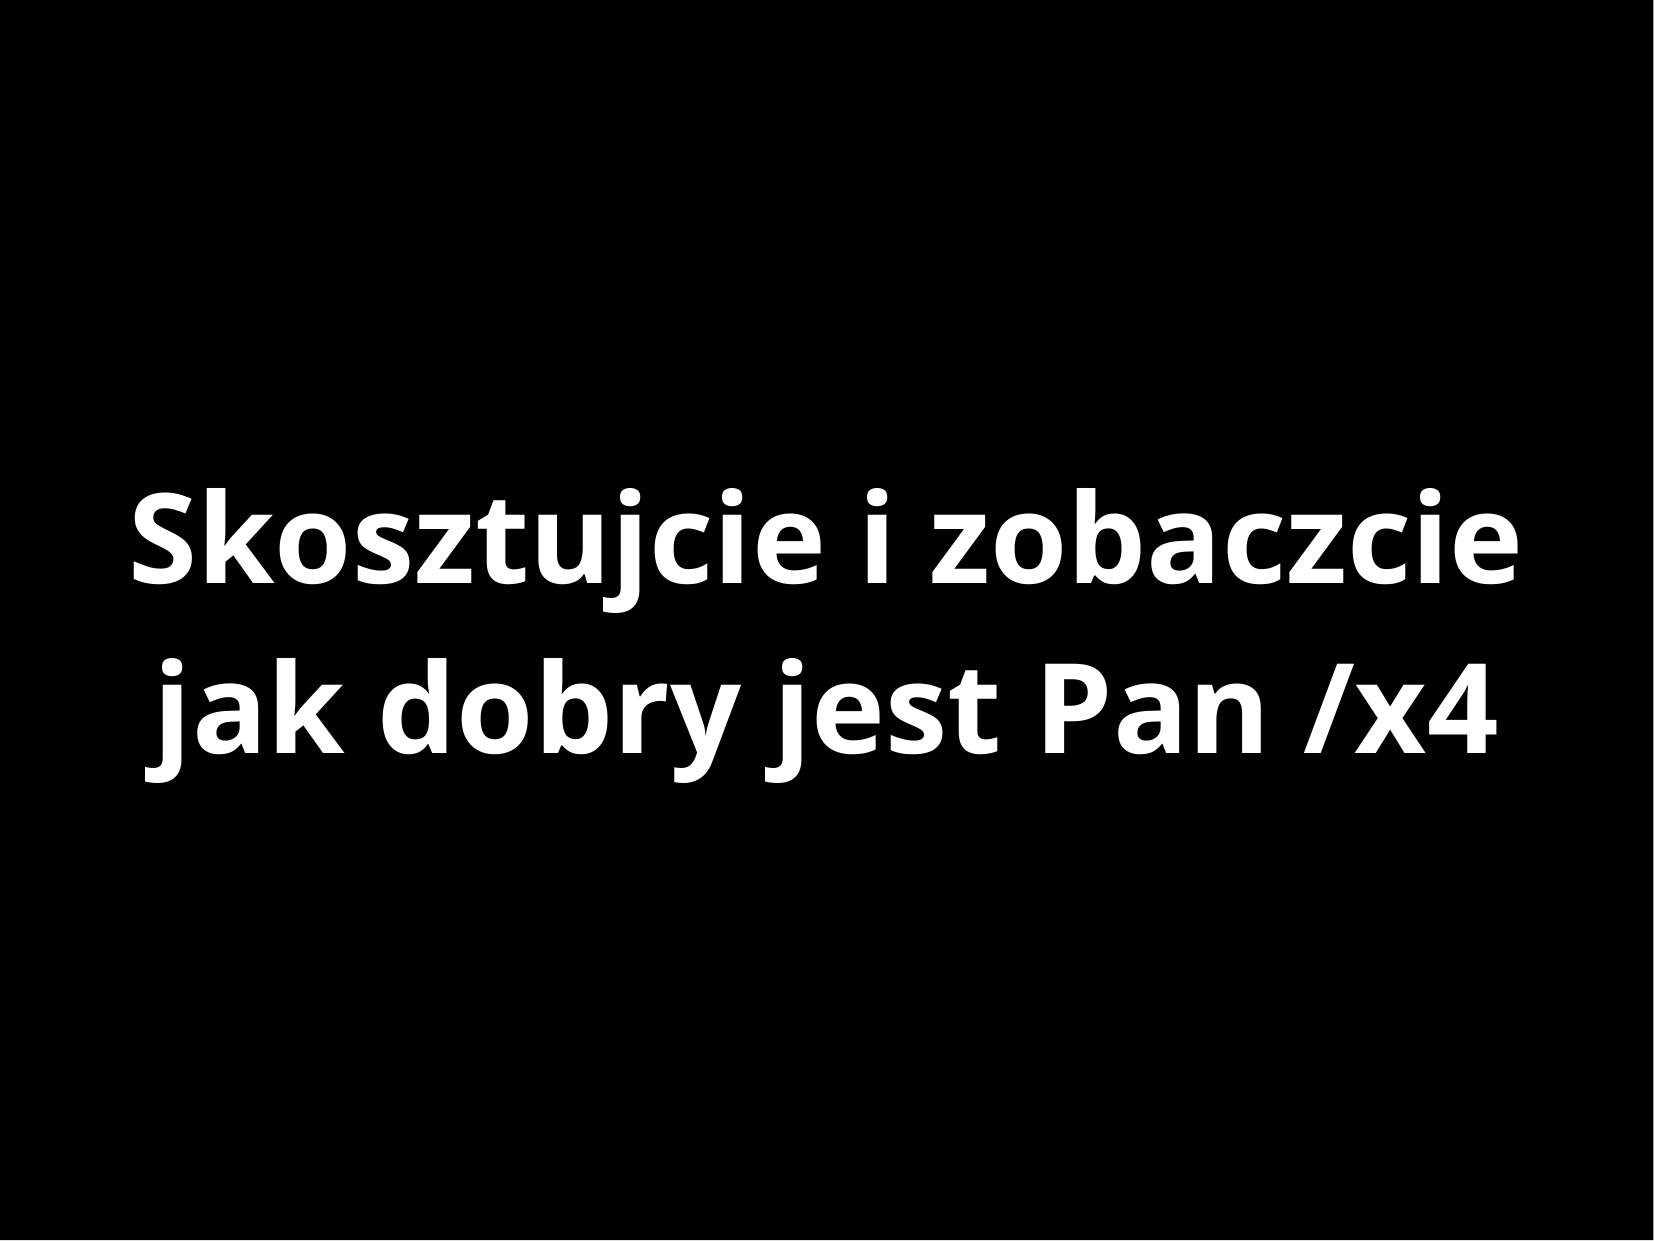

# Skosztujcie i zobaczcie jak dobry jest Pan /x4